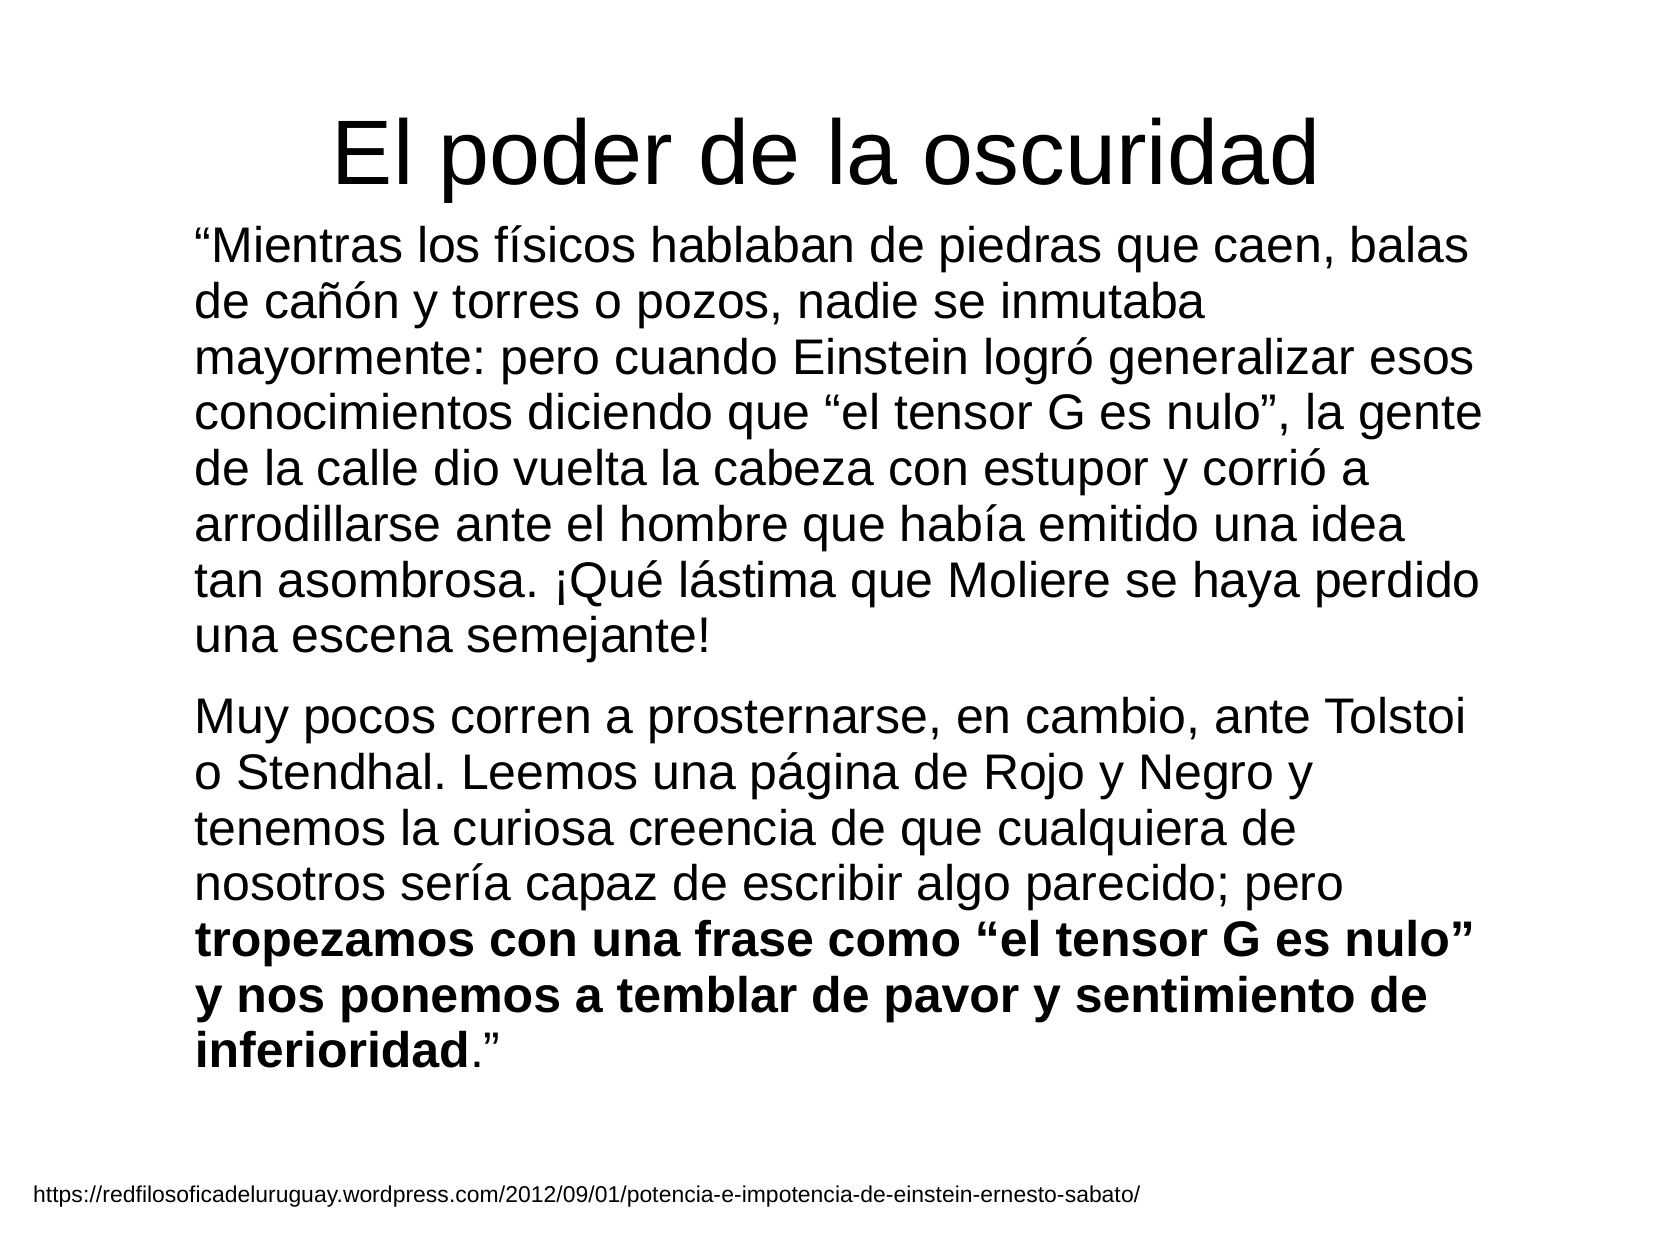

# El poder de la oscuridad
“Mientras los físicos hablaban de piedras que caen, balas de cañón y torres o pozos, nadie se inmutaba mayormente: pero cuando Einstein logró generalizar esos conocimientos diciendo que “el tensor G es nulo”, la gente de la calle dio vuelta la cabeza con estupor y corrió a arrodillarse ante el hombre que había emitido una idea tan asombrosa. ¡Qué lástima que Moliere se haya perdido una escena semejante!
Muy pocos corren a prosternarse, en cambio, ante Tolstoi o Stendhal. Leemos una página de Rojo y Negro y tenemos la curiosa creencia de que cualquiera de nosotros sería capaz de escribir algo parecido; pero tropezamos con una frase como “el tensor G es nulo” y nos ponemos a temblar de pavor y sentimiento de inferioridad.”
https://redfilosoficadeluruguay.wordpress.com/2012/09/01/potencia-e-impotencia-de-einstein-ernesto-sabato/